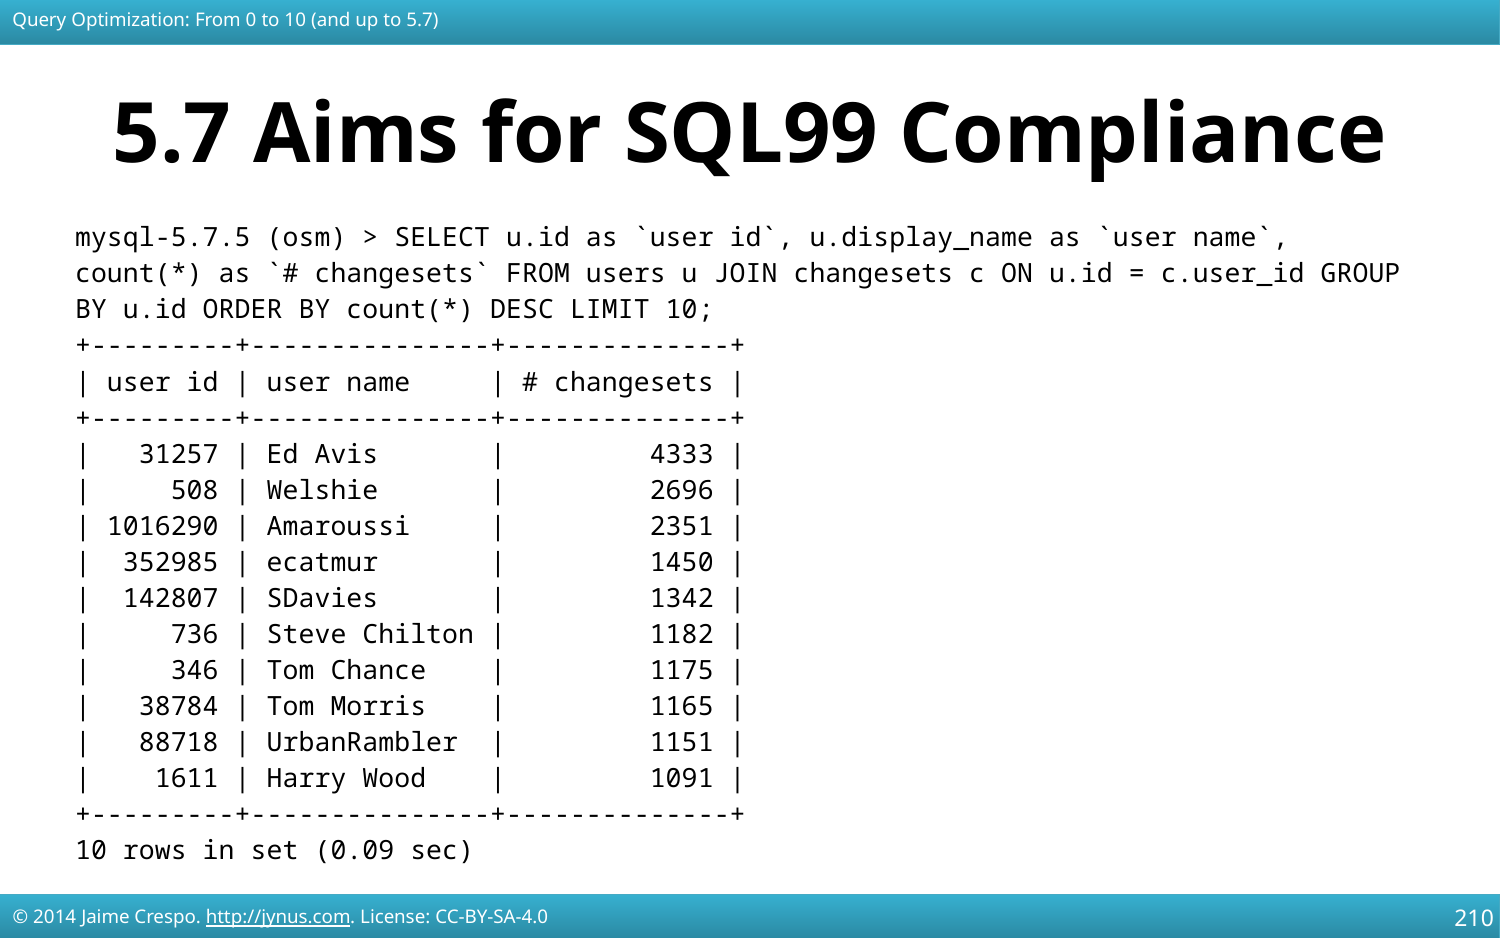

# 5.7 Aims for SQL99 Compliance
mysql-5.7.5 (osm) > SELECT u.id as `user id`, u.display_name as `user name`, count(*) as `# changesets` FROM users u JOIN changesets c ON u.id = c.user_id GROUP BY u.id ORDER BY count(*) DESC LIMIT 10;
+---------+---------------+--------------+
| user id | user name | # changesets |
+---------+---------------+--------------+
| 31257 | Ed Avis | 4333 |
| 508 | Welshie | 2696 |
| 1016290 | Amaroussi | 2351 |
| 352985 | ecatmur | 1450 |
| 142807 | SDavies | 1342 |
| 736 | Steve Chilton | 1182 |
| 346 | Tom Chance | 1175 |
| 38784 | Tom Morris | 1165 |
| 88718 | UrbanRambler | 1151 |
| 1611 | Harry Wood | 1091 |
+---------+---------------+--------------+
10 rows in set (0.09 sec)